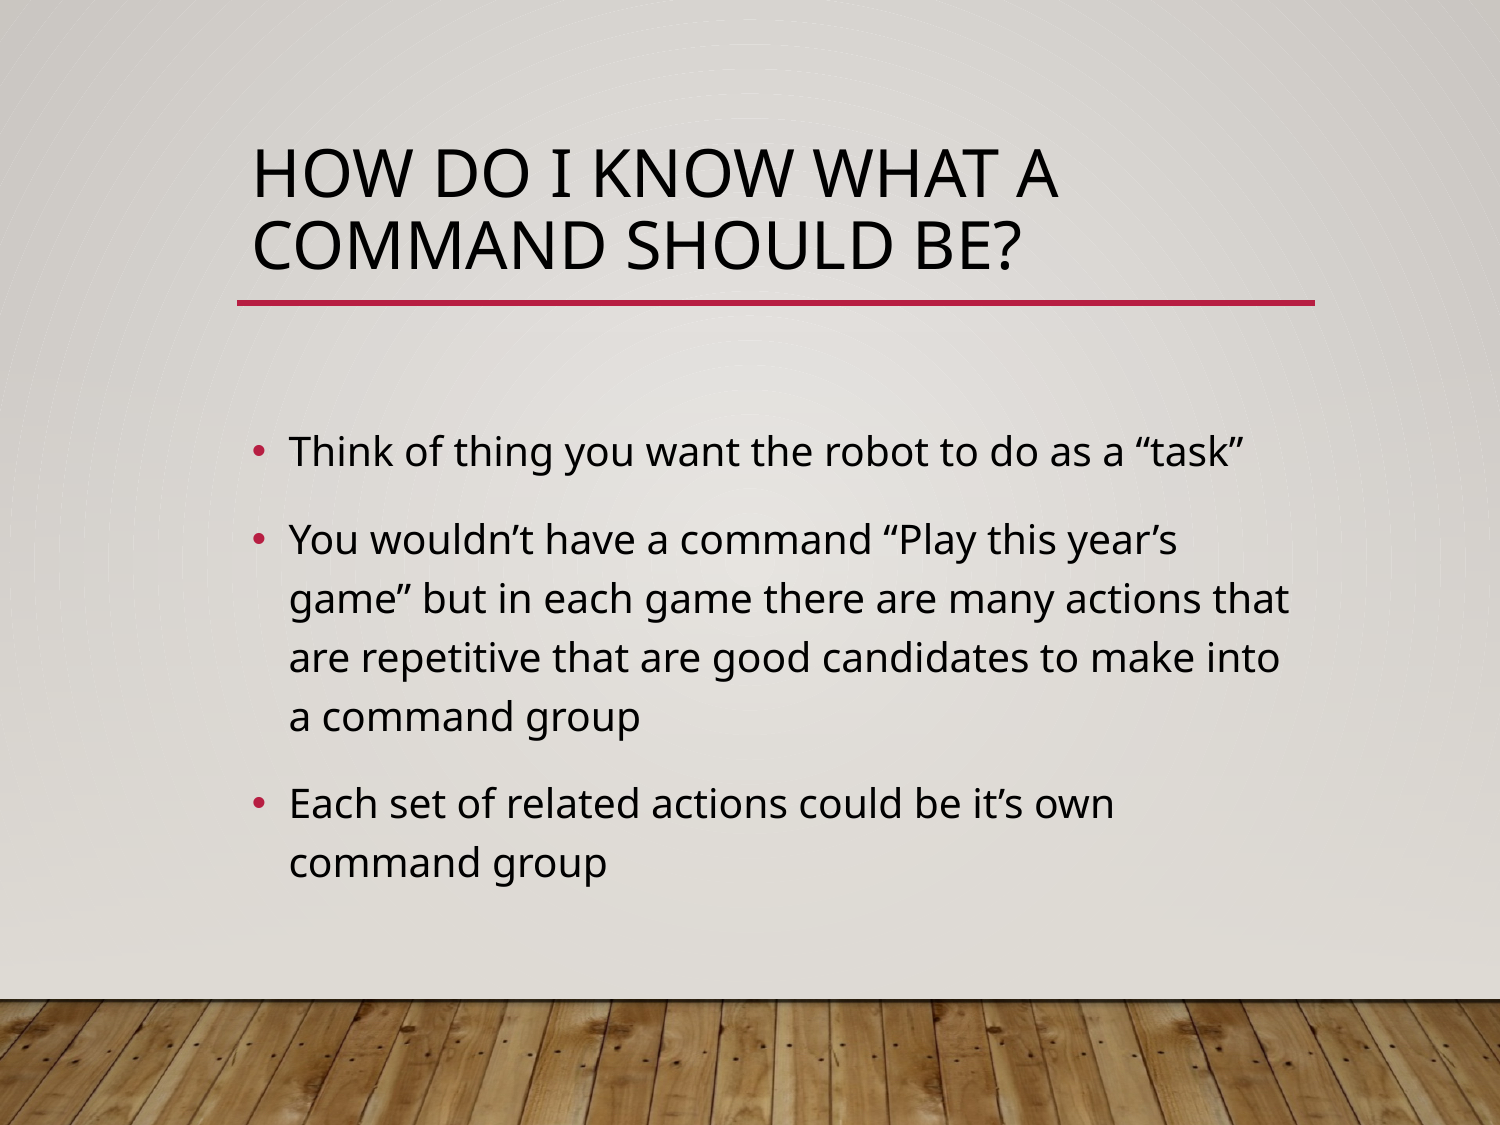

# How do I know what a command should be?
Think of thing you want the robot to do as a “task”
You wouldn’t have a command “Play this year’s game” but in each game there are many actions that are repetitive that are good candidates to make into a command group
Each set of related actions could be it’s own command group